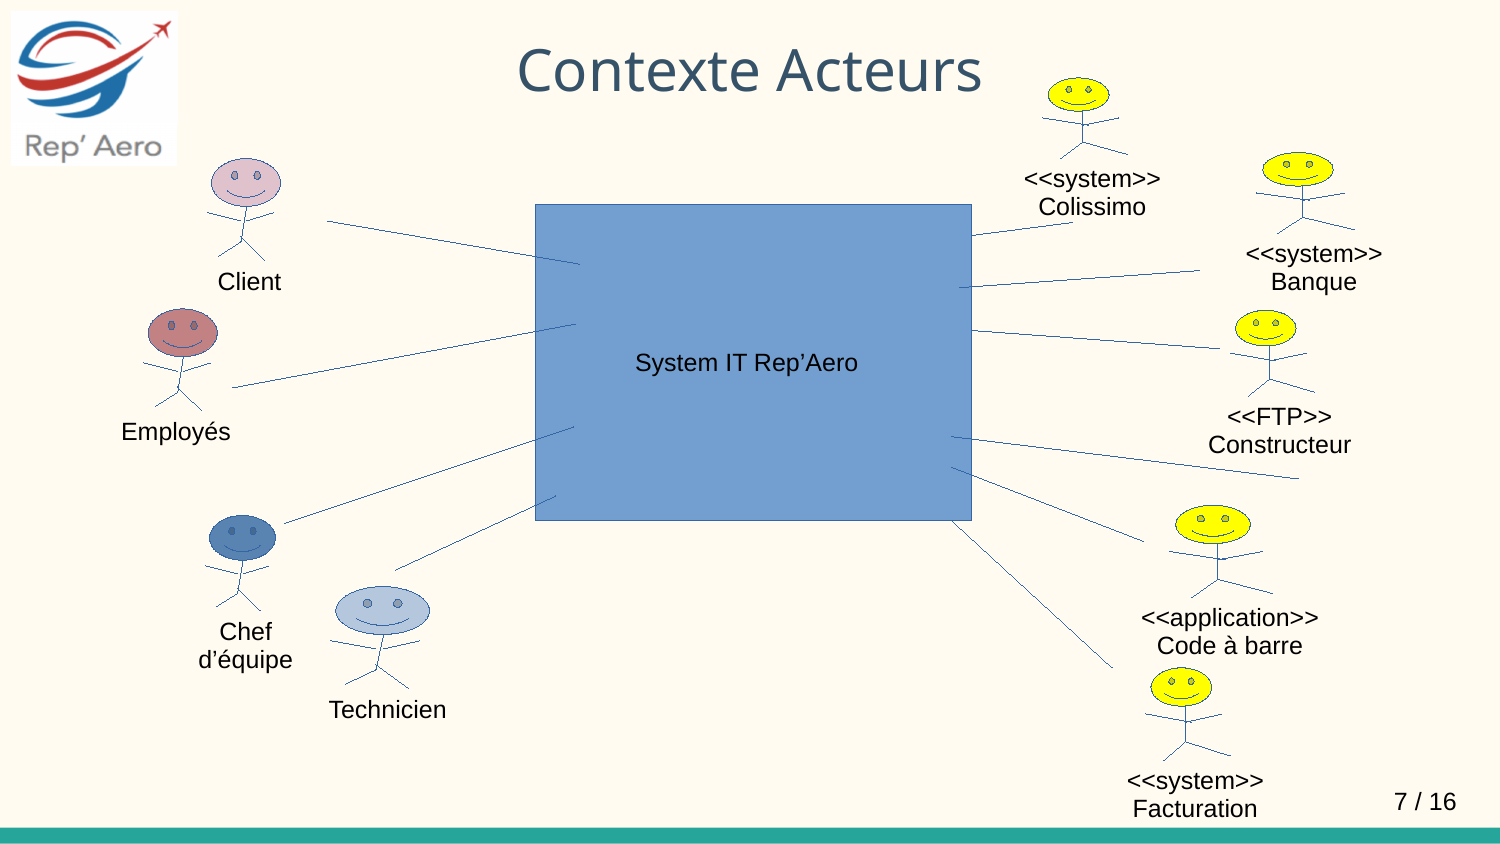

# Contexte Acteurs
<<system>>
Colissimo
<<system>>
Banque
Client
System IT Rep’Aero
Employés
<<FTP>>
Constructeur
<<application>>
Code à barre
Chef d’équipe
Technicien
<<system>>
Facturation